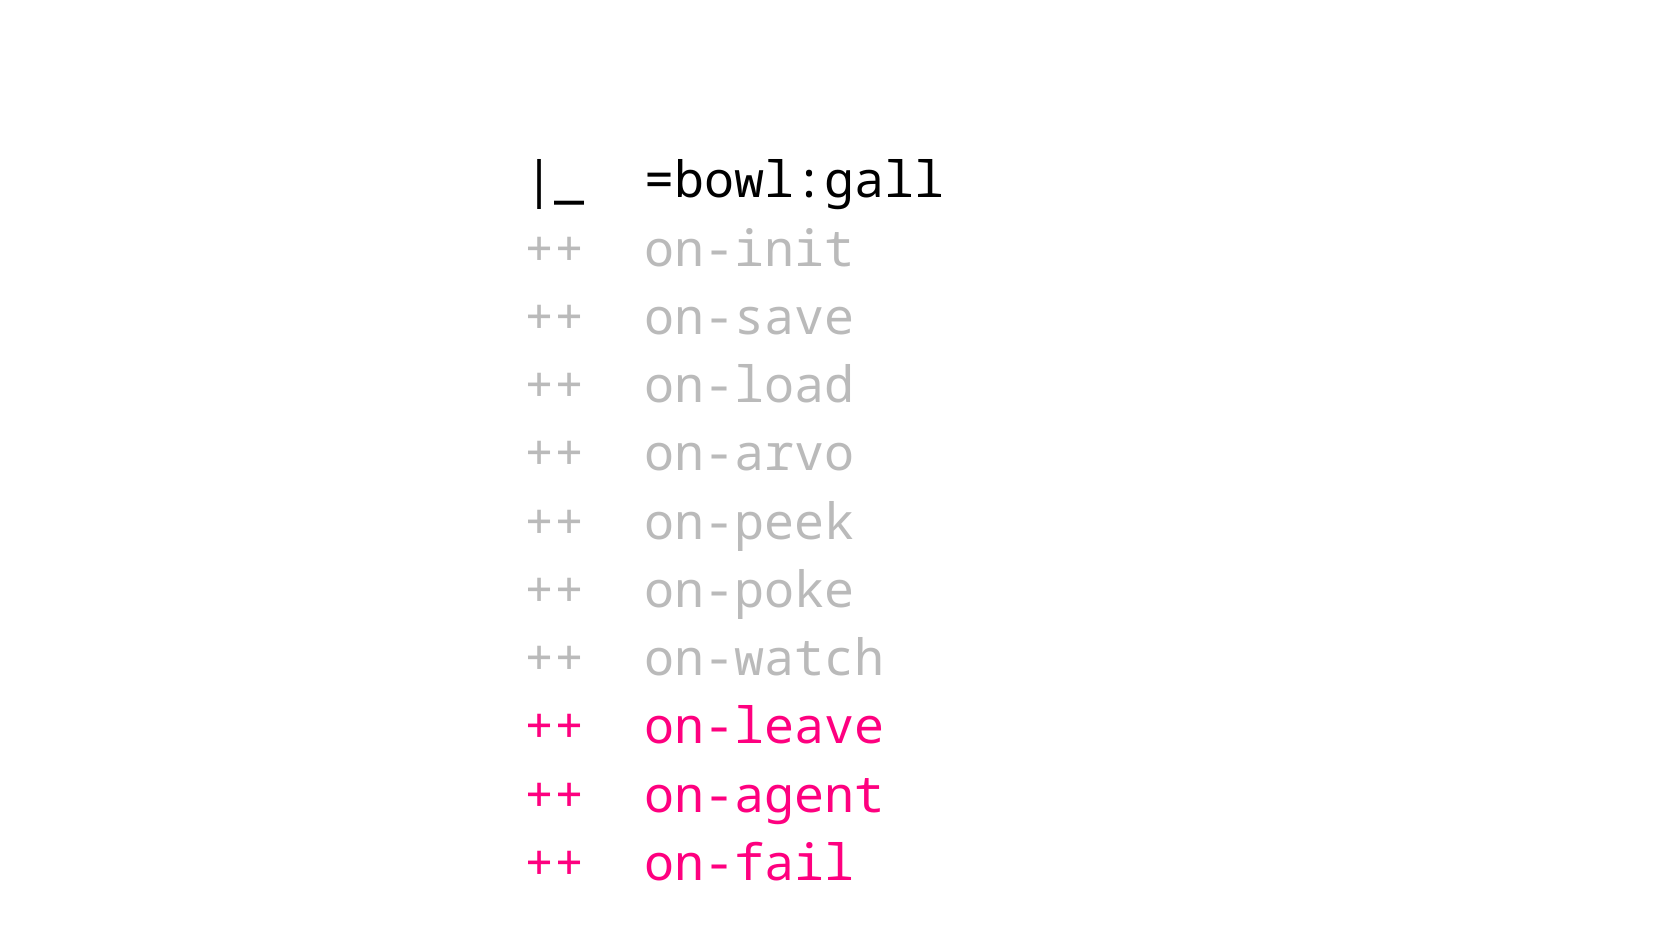

|_ =bowl:gall
++ on-init
++ on-save
++ on-load
++ on-arvo
++ on-peek
++ on-poke
++ on-watch
++ on-leave
++ on-agent
++ on-fail
--